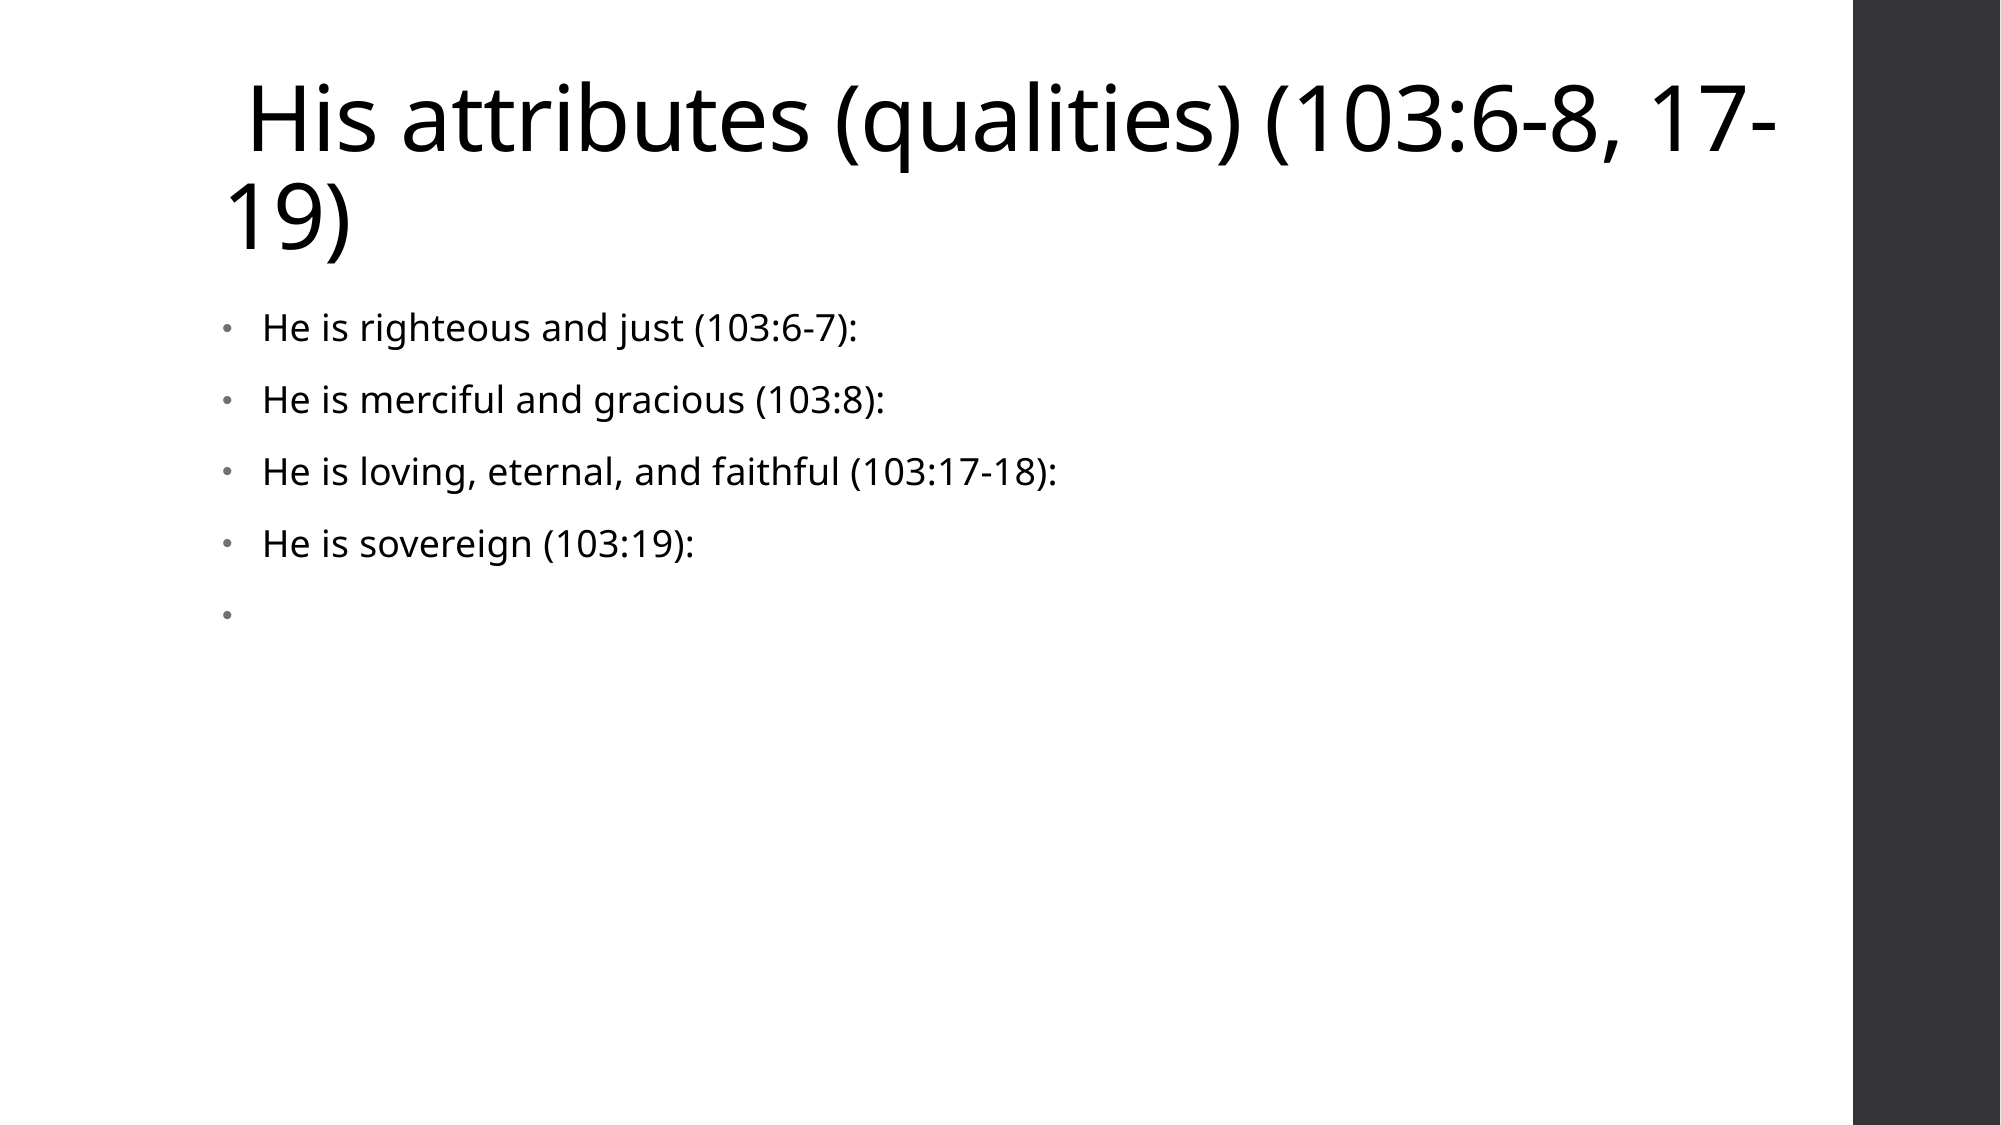

# His attributes (qualities) (103:6-8, 17-19)
 He is righteous and just (103:6-7):
 He is merciful and gracious (103:8):
 He is loving, eternal, and faithful (103:17-18):
 He is sovereign (103:19):